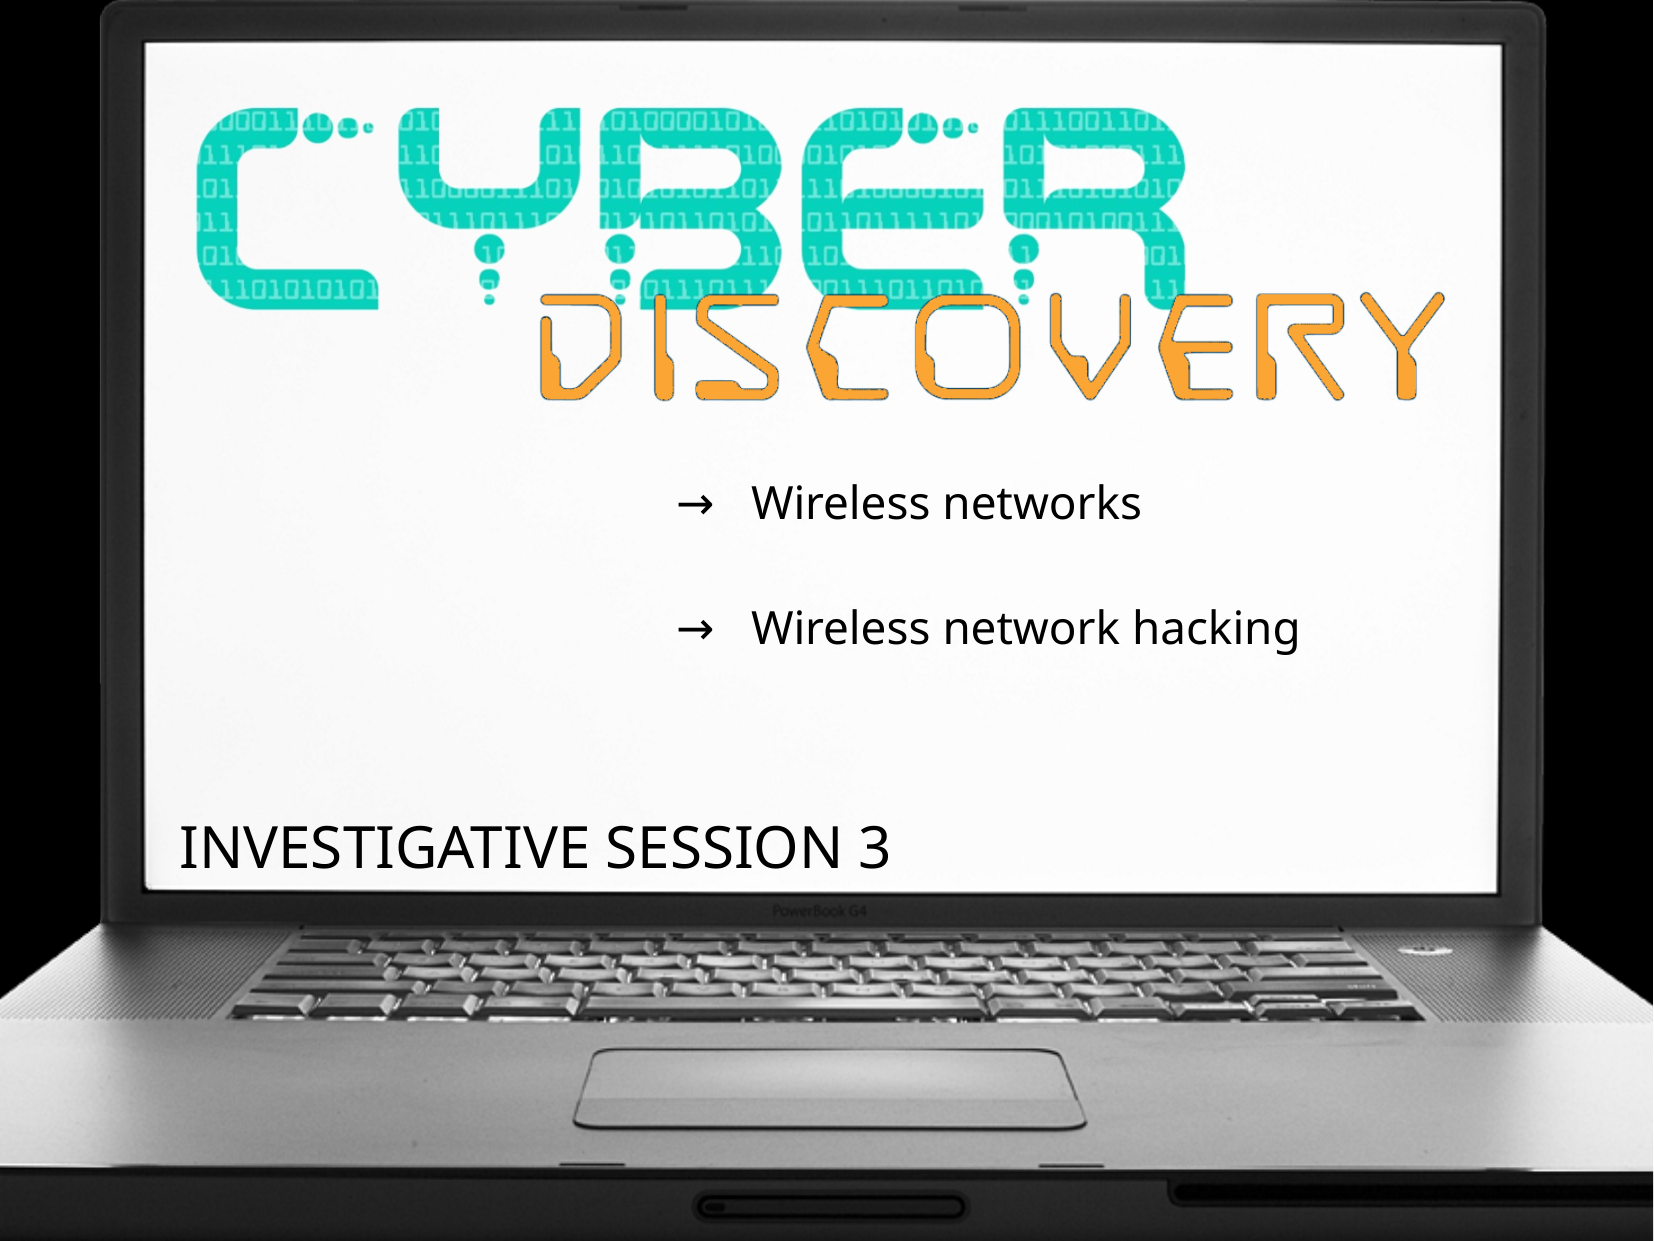

→	Wireless networks
→	Wireless network hacking
INVESTIGATIVE SESSION 3